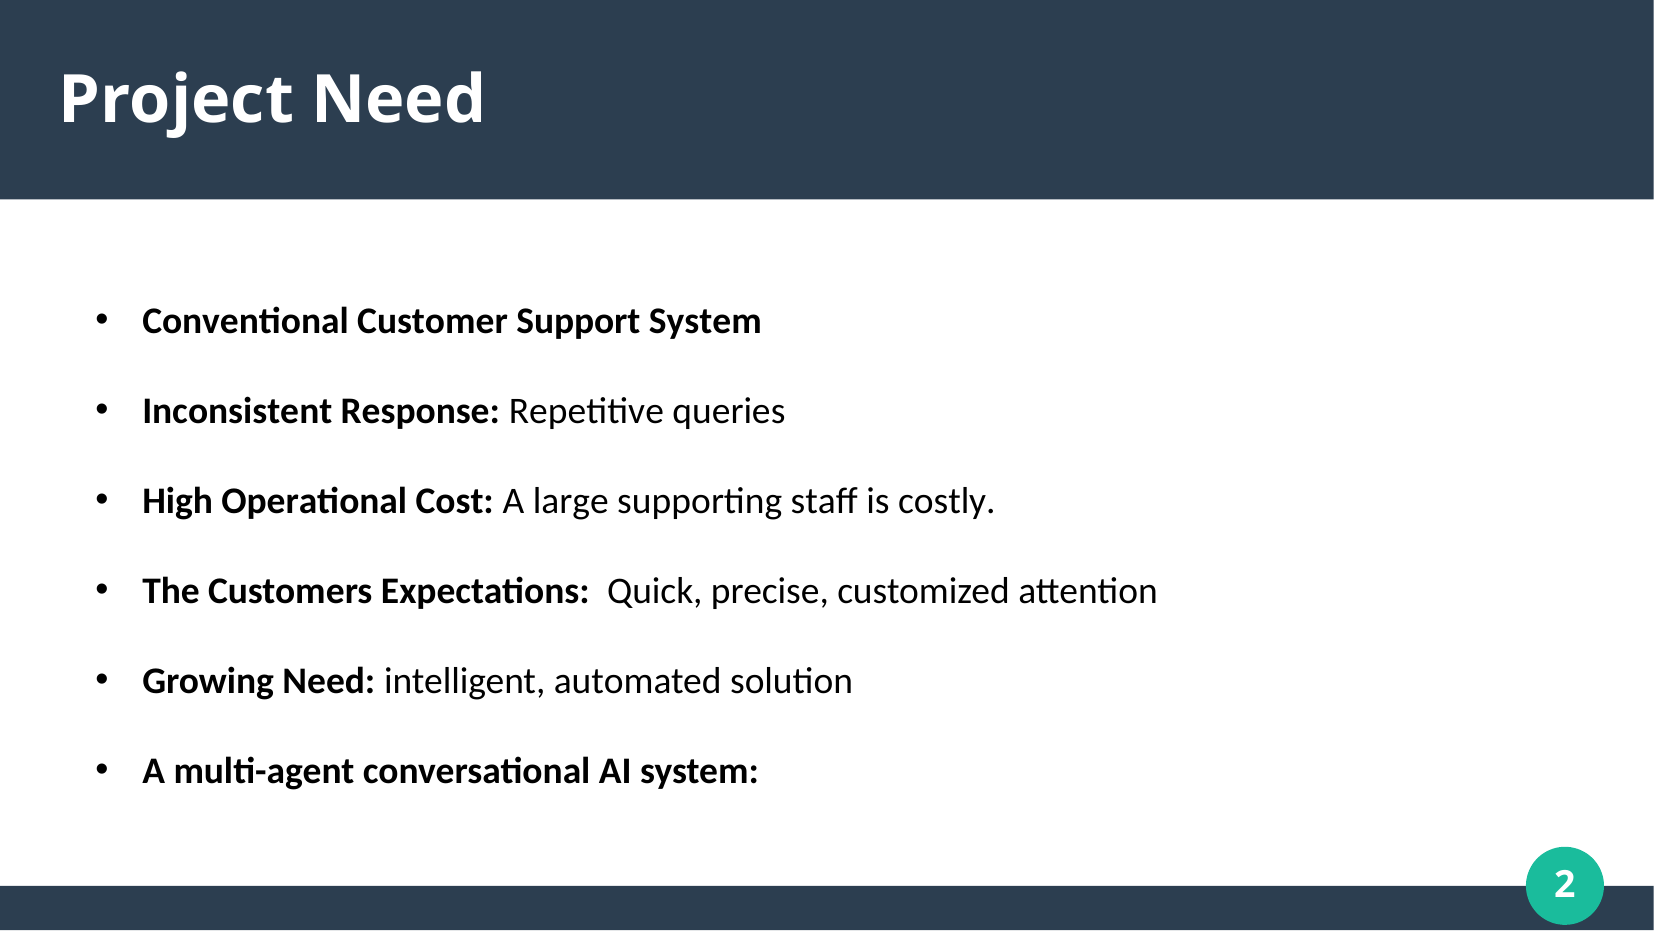

# Project Need
Conventional Customer Support System
Inconsistent Response: Repetitive queries
High Operational Cost: A large supporting staff is costly.
The Customers Expectations: Quick, precise, customized attention
Growing Need: intelligent, automated solution
A multi-agent conversational AI system: